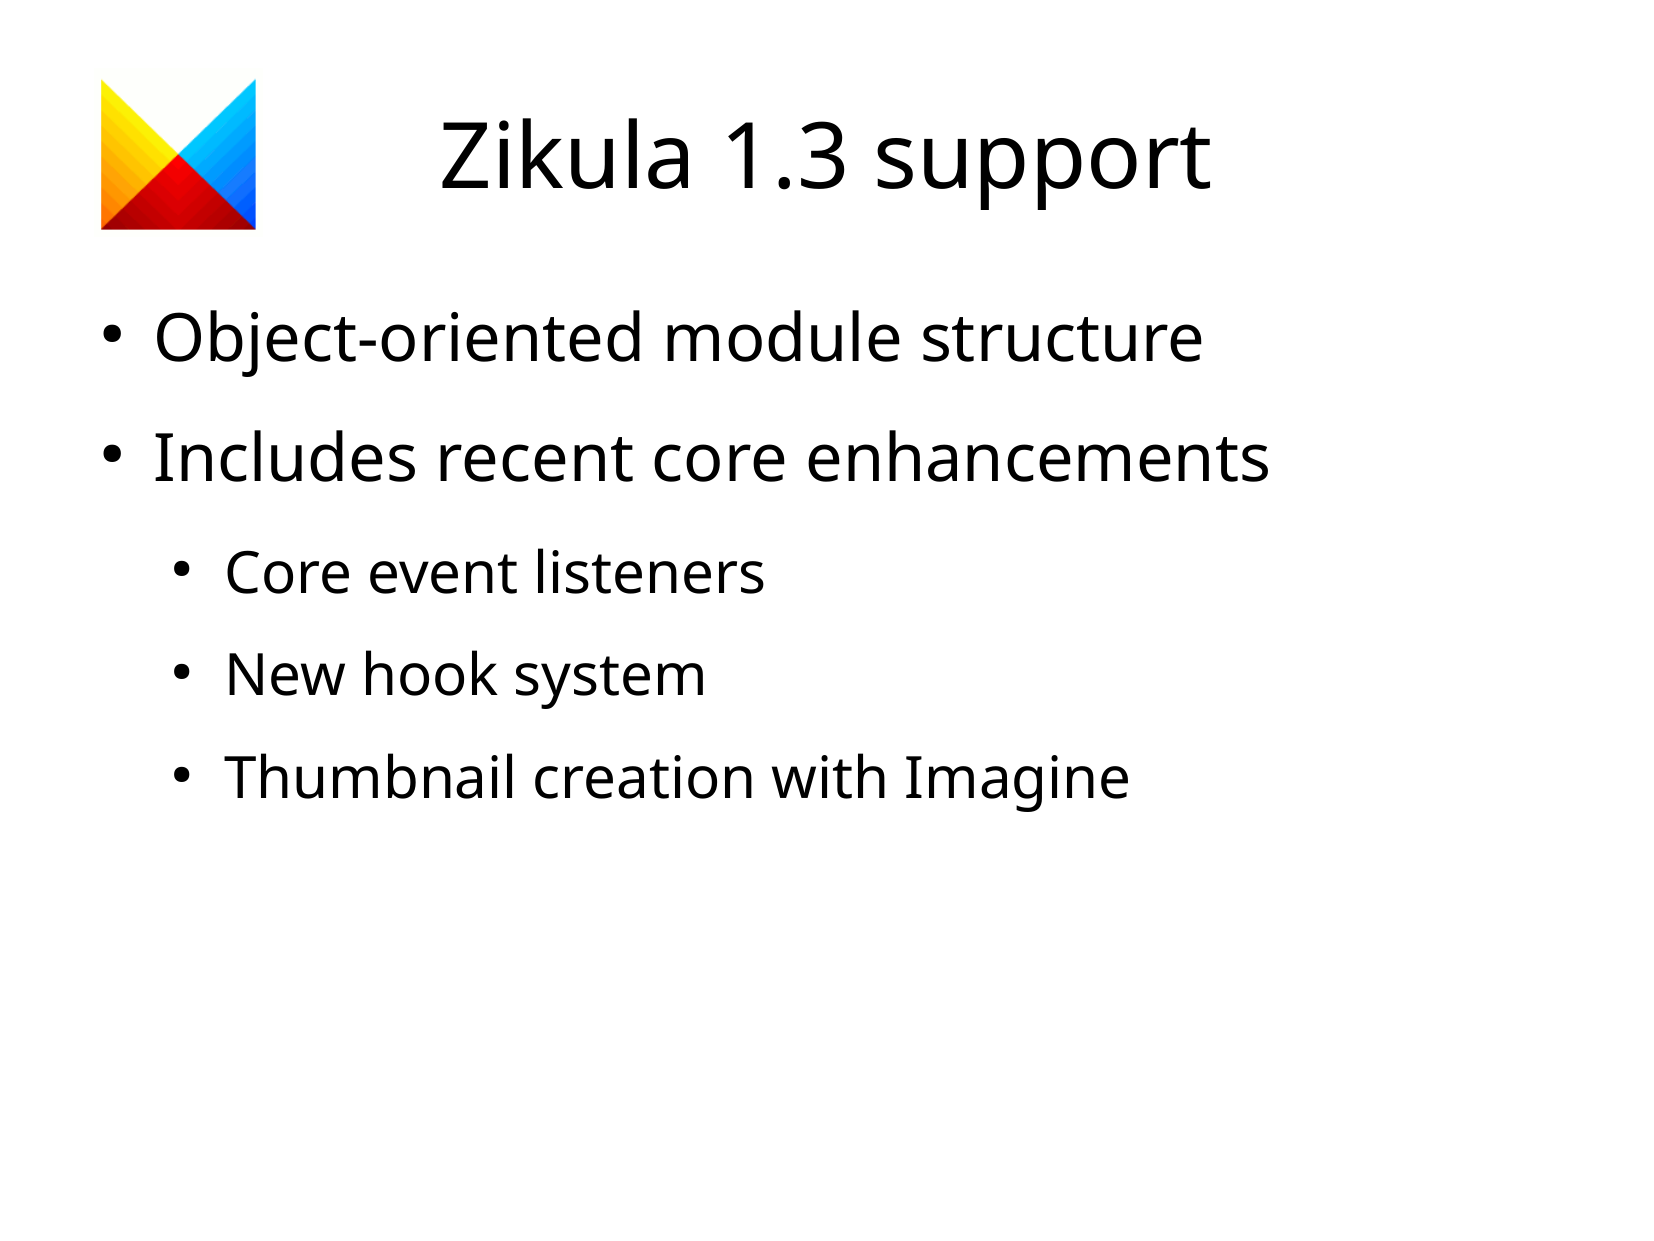

# Zikula 1.3 support
Object-oriented module structure
Includes recent core enhancements
Core event listeners
New hook system
Thumbnail creation with Imagine